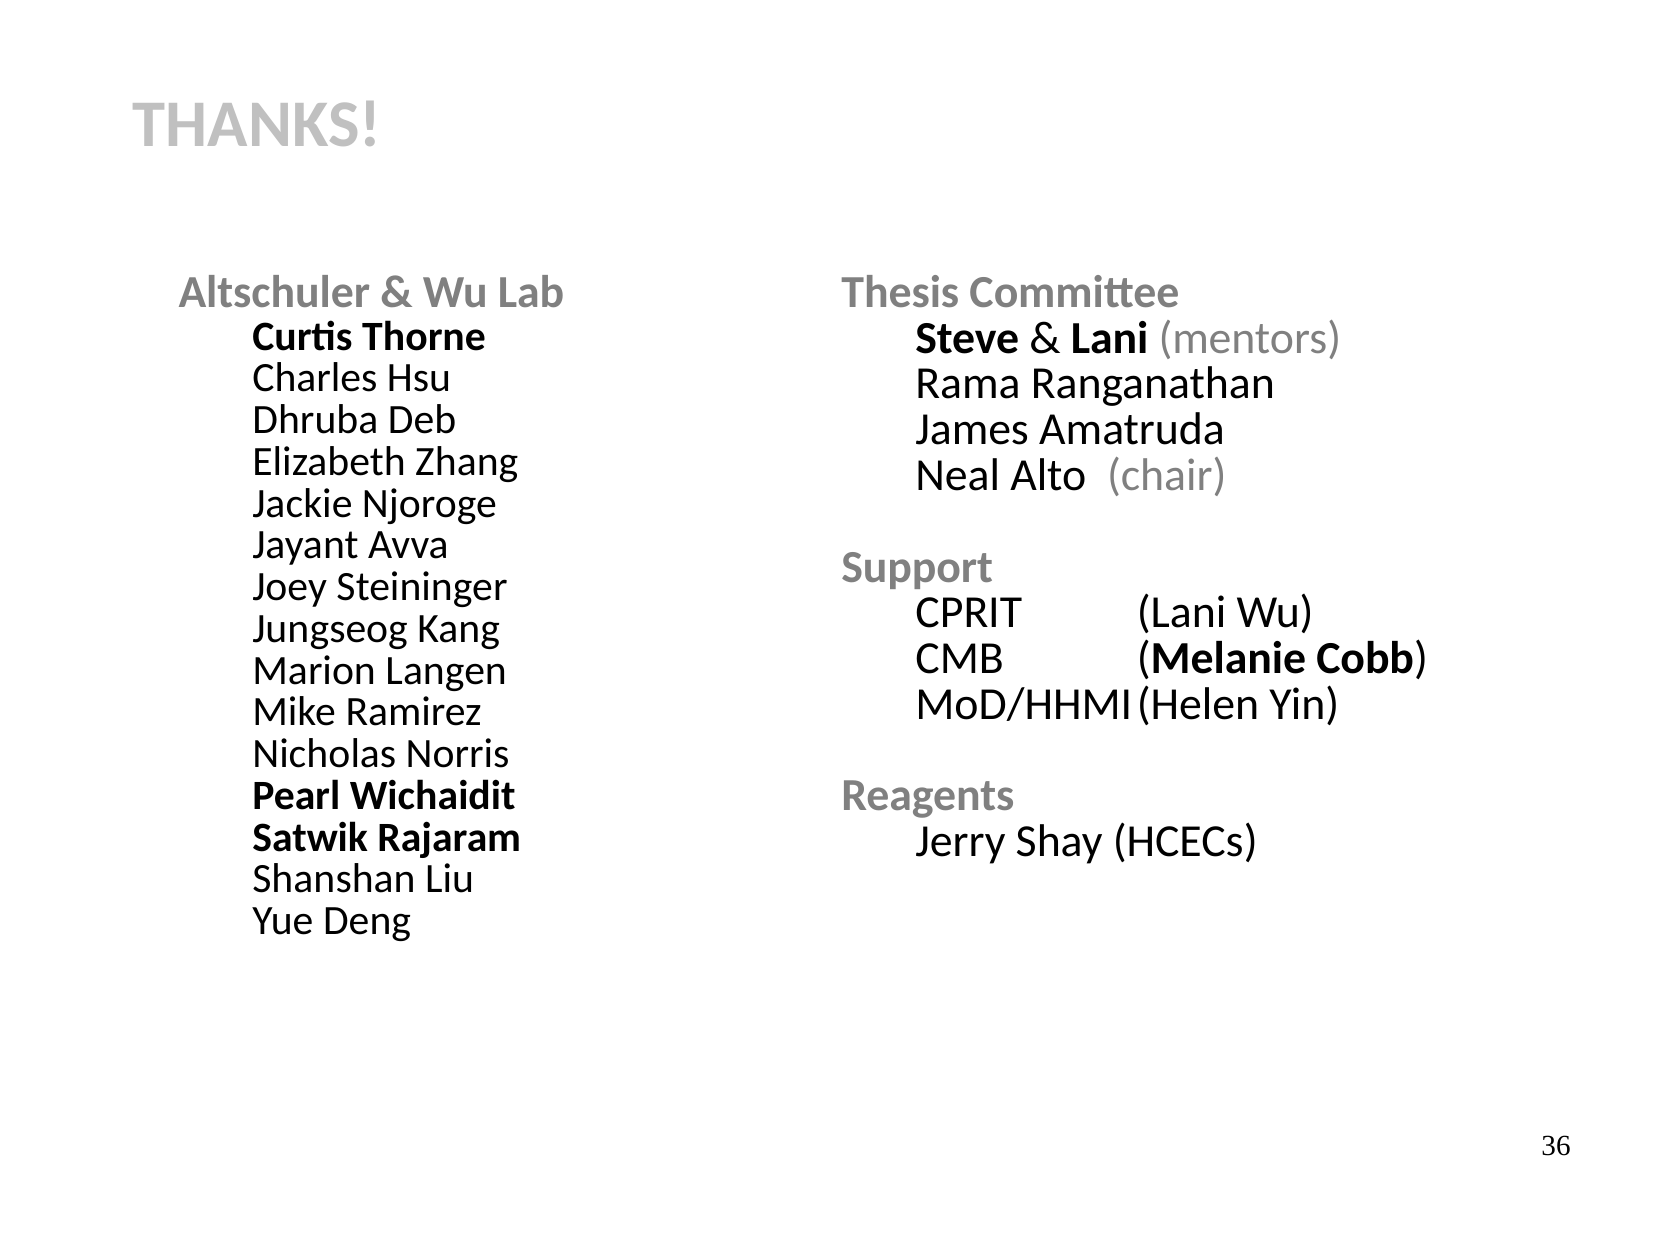

THANKS!
Altschuler & Wu Lab
	Curtis Thorne
	Charles Hsu
	Dhruba Deb
	Elizabeth Zhang
	Jackie Njoroge
	Jayant Avva
	Joey Steininger
	Jungseog Kang
	Marion Langen
	Mike Ramirez
	Nicholas Norris
	Pearl Wichaidit
	Satwik Rajaram
	Shanshan Liu
	Yue Deng
Thesis Committee
	Steve & Lani (mentors)
	Rama Ranganathan
	James Amatruda
	Neal Alto (chair)
Support
	CPRIT 		(Lani Wu)
	CMB		(Melanie Cobb)
	MoD/HHMI	(Helen Yin)
Reagents
	Jerry Shay (HCECs)
36